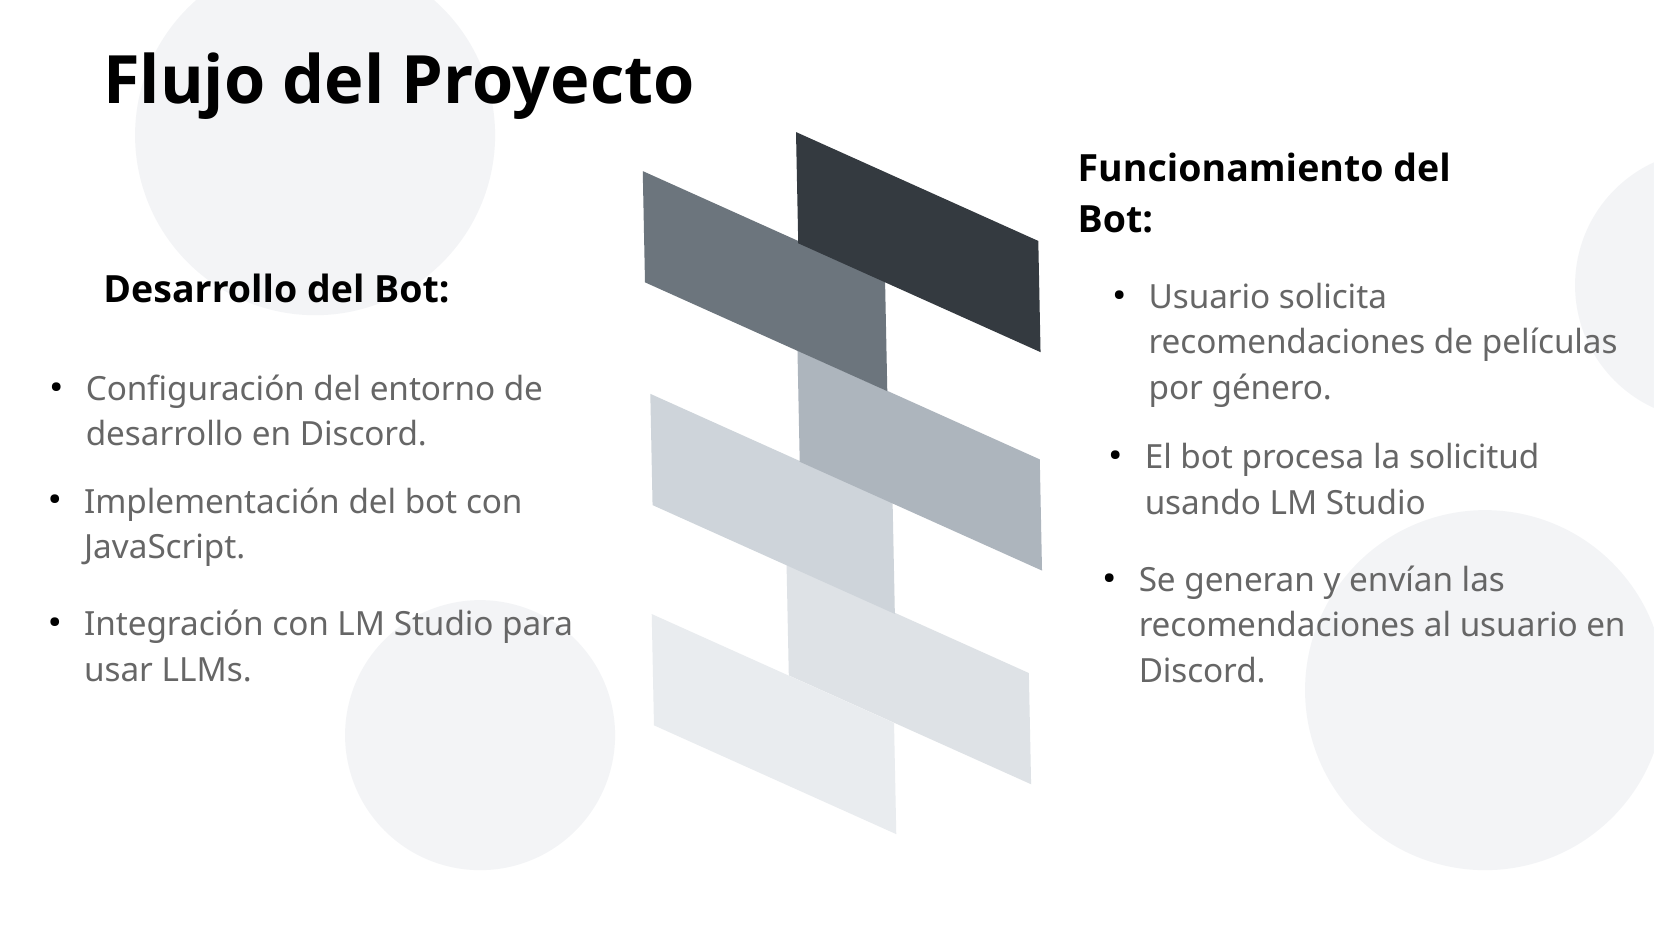

Flujo del Proyecto
Funcionamiento del Bot:
Desarrollo del Bot:
Usuario solicita recomendaciones de películas por género.
Configuración del entorno de desarrollo en Discord.
El bot procesa la solicitud usando LM Studio
Implementación del bot con JavaScript.
Se generan y envían las recomendaciones al usuario en Discord.
Integración con LM Studio para usar LLMs.